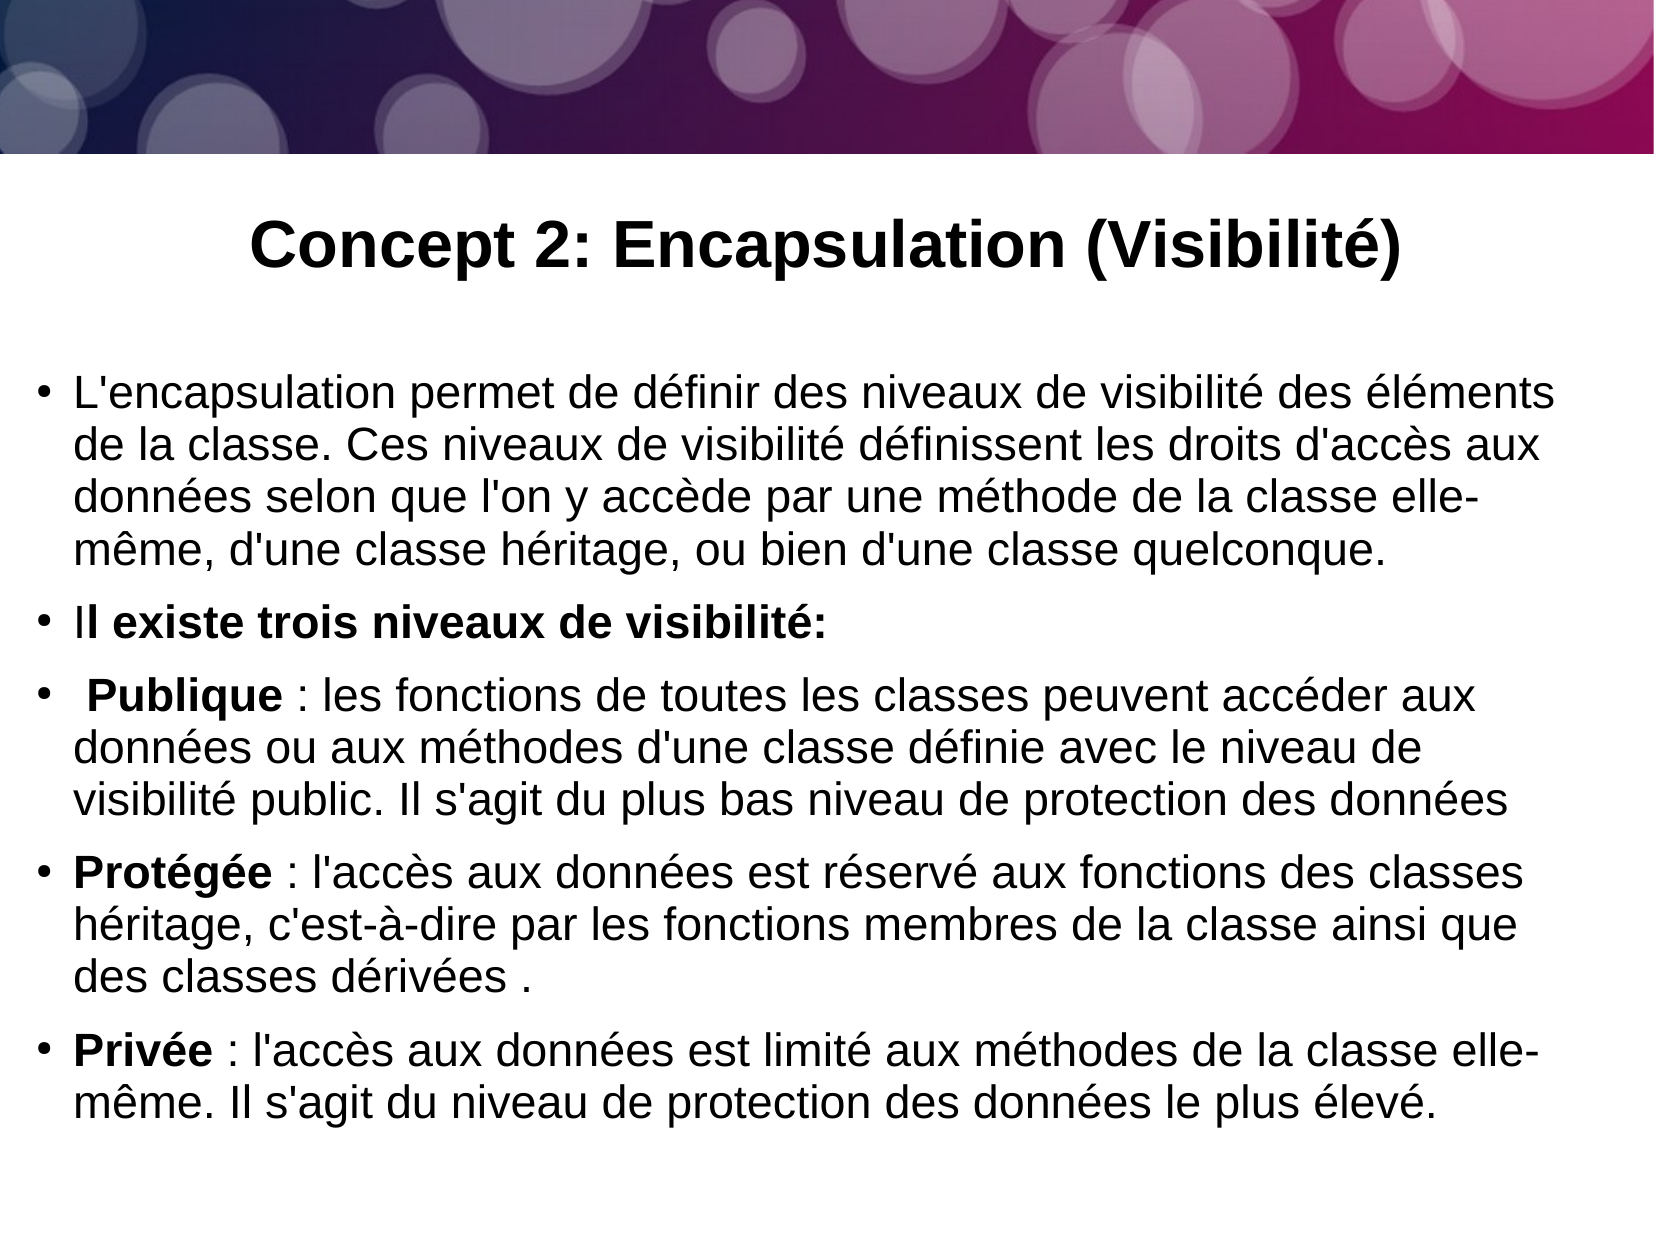

# Concept 2: Encapsulation (Visibilité)
L'encapsulation permet de définir des niveaux de visibilité des éléments de la classe. Ces niveaux de visibilité définissent les droits d'accès aux données selon que l'on y accède par une méthode de la classe elle-même, d'une classe héritage, ou bien d'une classe quelconque.
Il existe trois niveaux de visibilité:
 Publique : les fonctions de toutes les classes peuvent accéder aux données ou aux méthodes d'une classe définie avec le niveau de visibilité public. Il s'agit du plus bas niveau de protection des données
Protégée : l'accès aux données est réservé aux fonctions des classes héritage, c'est-à-dire par les fonctions membres de la classe ainsi que des classes dérivées .
Privée : l'accès aux données est limité aux méthodes de la classe elle-même. Il s'agit du niveau de protection des données le plus élevé.